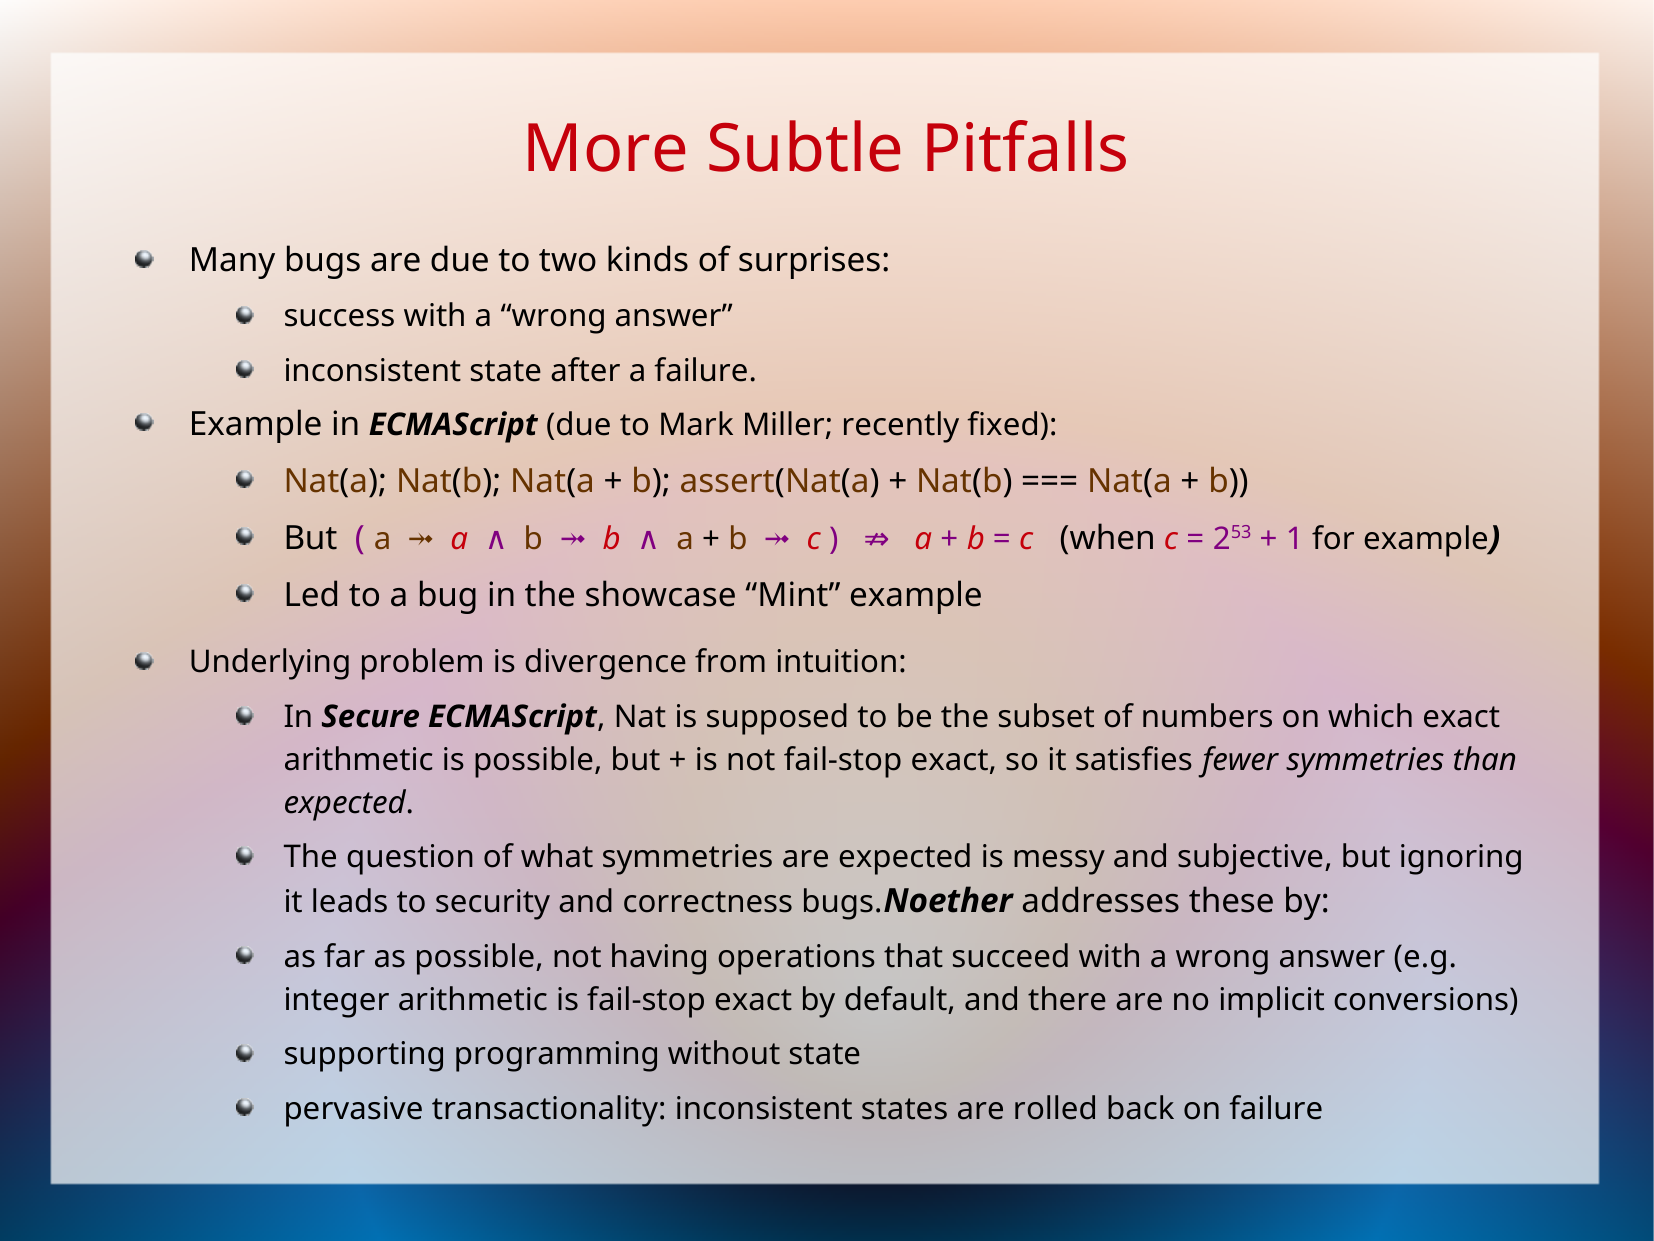

# More Subtle Pitfalls
Many bugs are due to two kinds of surprises:
success with a “wrong answer”
inconsistent state after a failure.
Example in ECMAScript (due to Mark Miller; recently fixed):
Nat(a); Nat(b); Nat(a + b); assert(Nat(a) + Nat(b) === Nat(a + b))
But ( a ⤞ a ∧ b ⤞ b ∧ a + b ⤞ c ) ⇏ a + b = c (when c = 253 + 1 for example)
Led to a bug in the showcase “Mint” example
Underlying problem is divergence from intuition:
In Secure ECMAScript, Nat is supposed to be the subset of numbers on which exact arithmetic is possible, but + is not fail-stop exact, so it satisfies fewer symmetries than expected.
The question of what symmetries are expected is messy and subjective, but ignoring it leads to security and correctness bugs.Noether addresses these by:
as far as possible, not having operations that succeed with a wrong answer (e.g. integer arithmetic is fail-stop exact by default, and there are no implicit conversions)
supporting programming without state
pervasive transactionality: inconsistent states are rolled back on failure